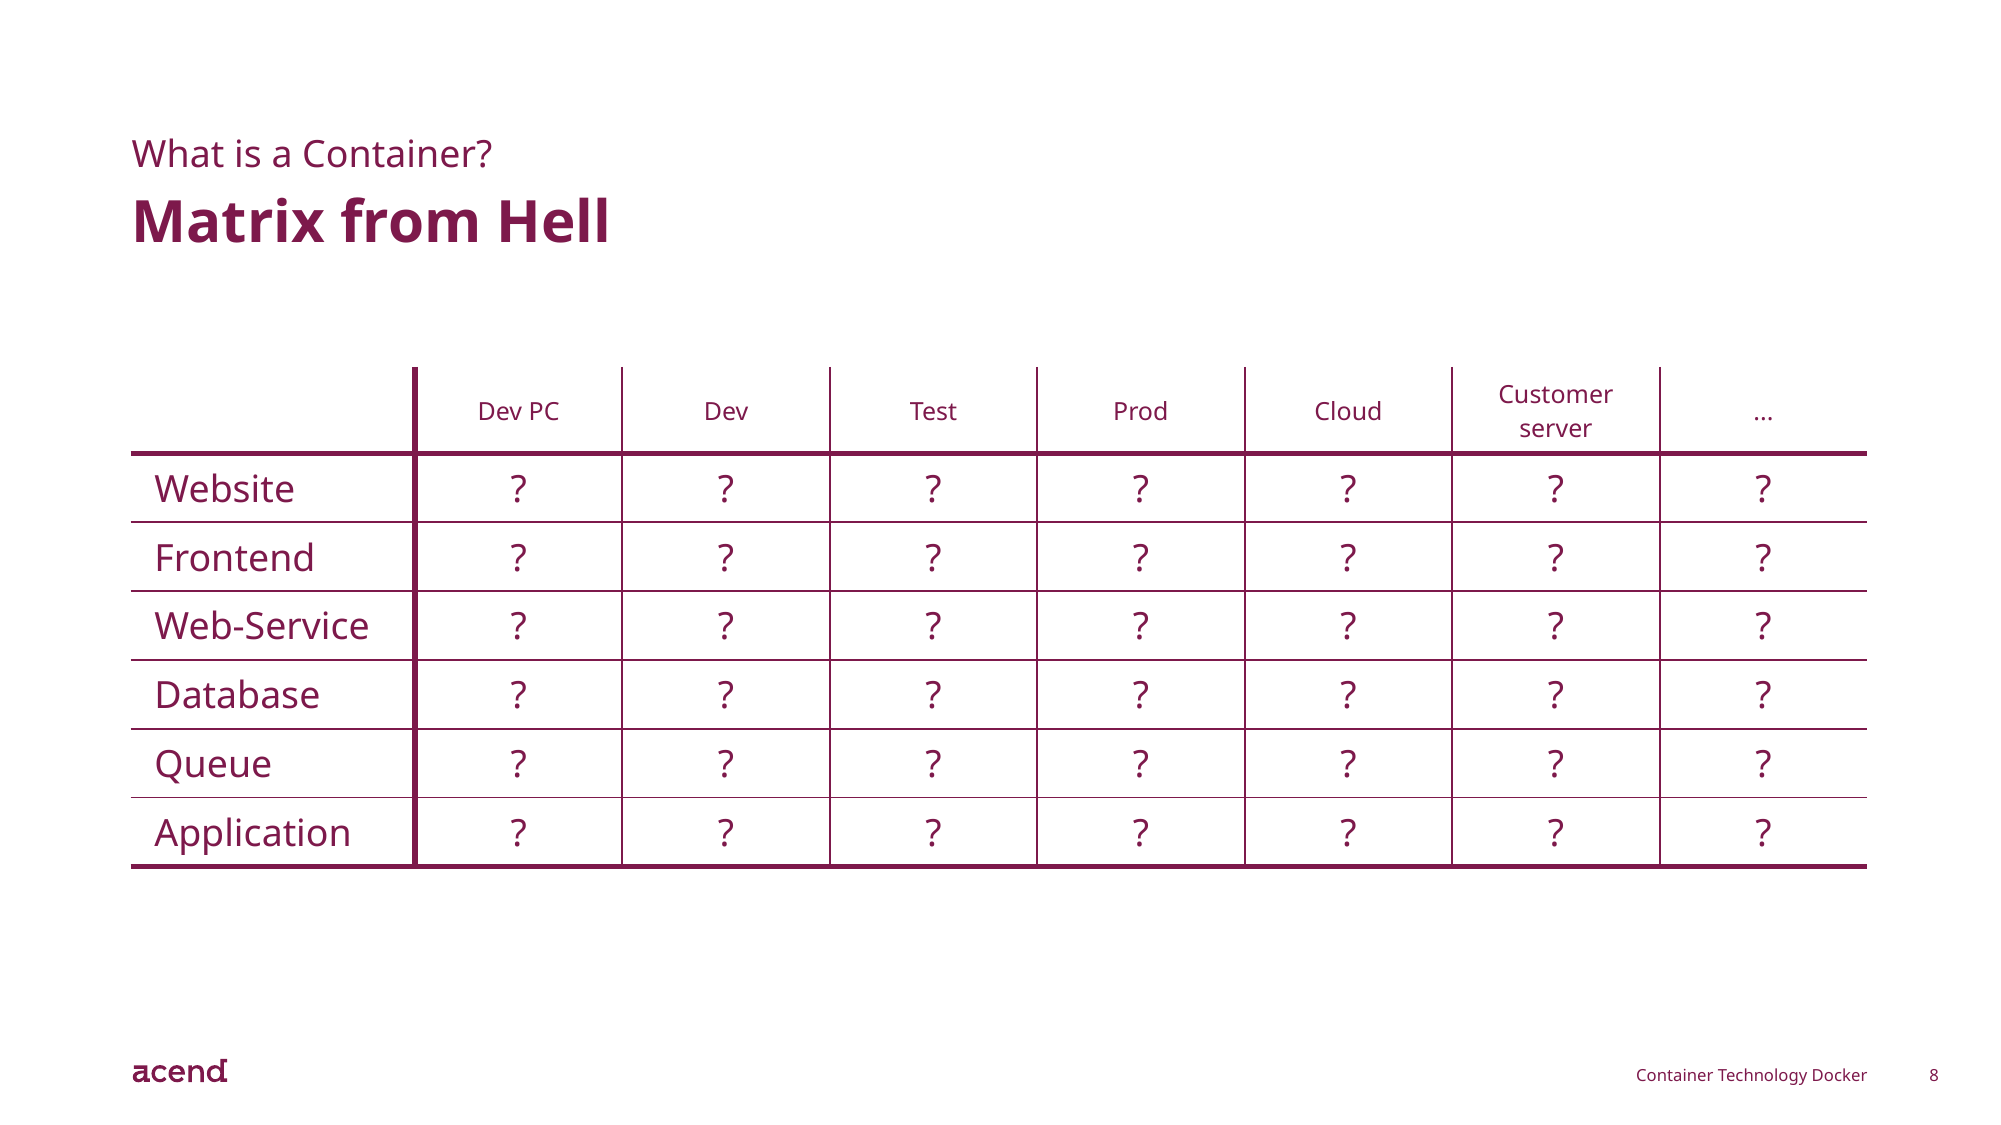

# What is a Container?
Matrix from Hell
| | Dev PC | Dev | Test | Prod | Cloud | Customer server | ... |
| --- | --- | --- | --- | --- | --- | --- | --- |
| Website | ? | ? | ? | ? | ? | ? | ? |
| Frontend | ? | ? | ? | ? | ? | ? | ? |
| Web-Service | ? | ? | ? | ? | ? | ? | ? |
| Database | ? | ? | ? | ? | ? | ? | ? |
| Queue | ? | ? | ? | ? | ? | ? | ? |
| Application | ? | ? | ? | ? | ? | ? | ? |
Container Technology Docker
8